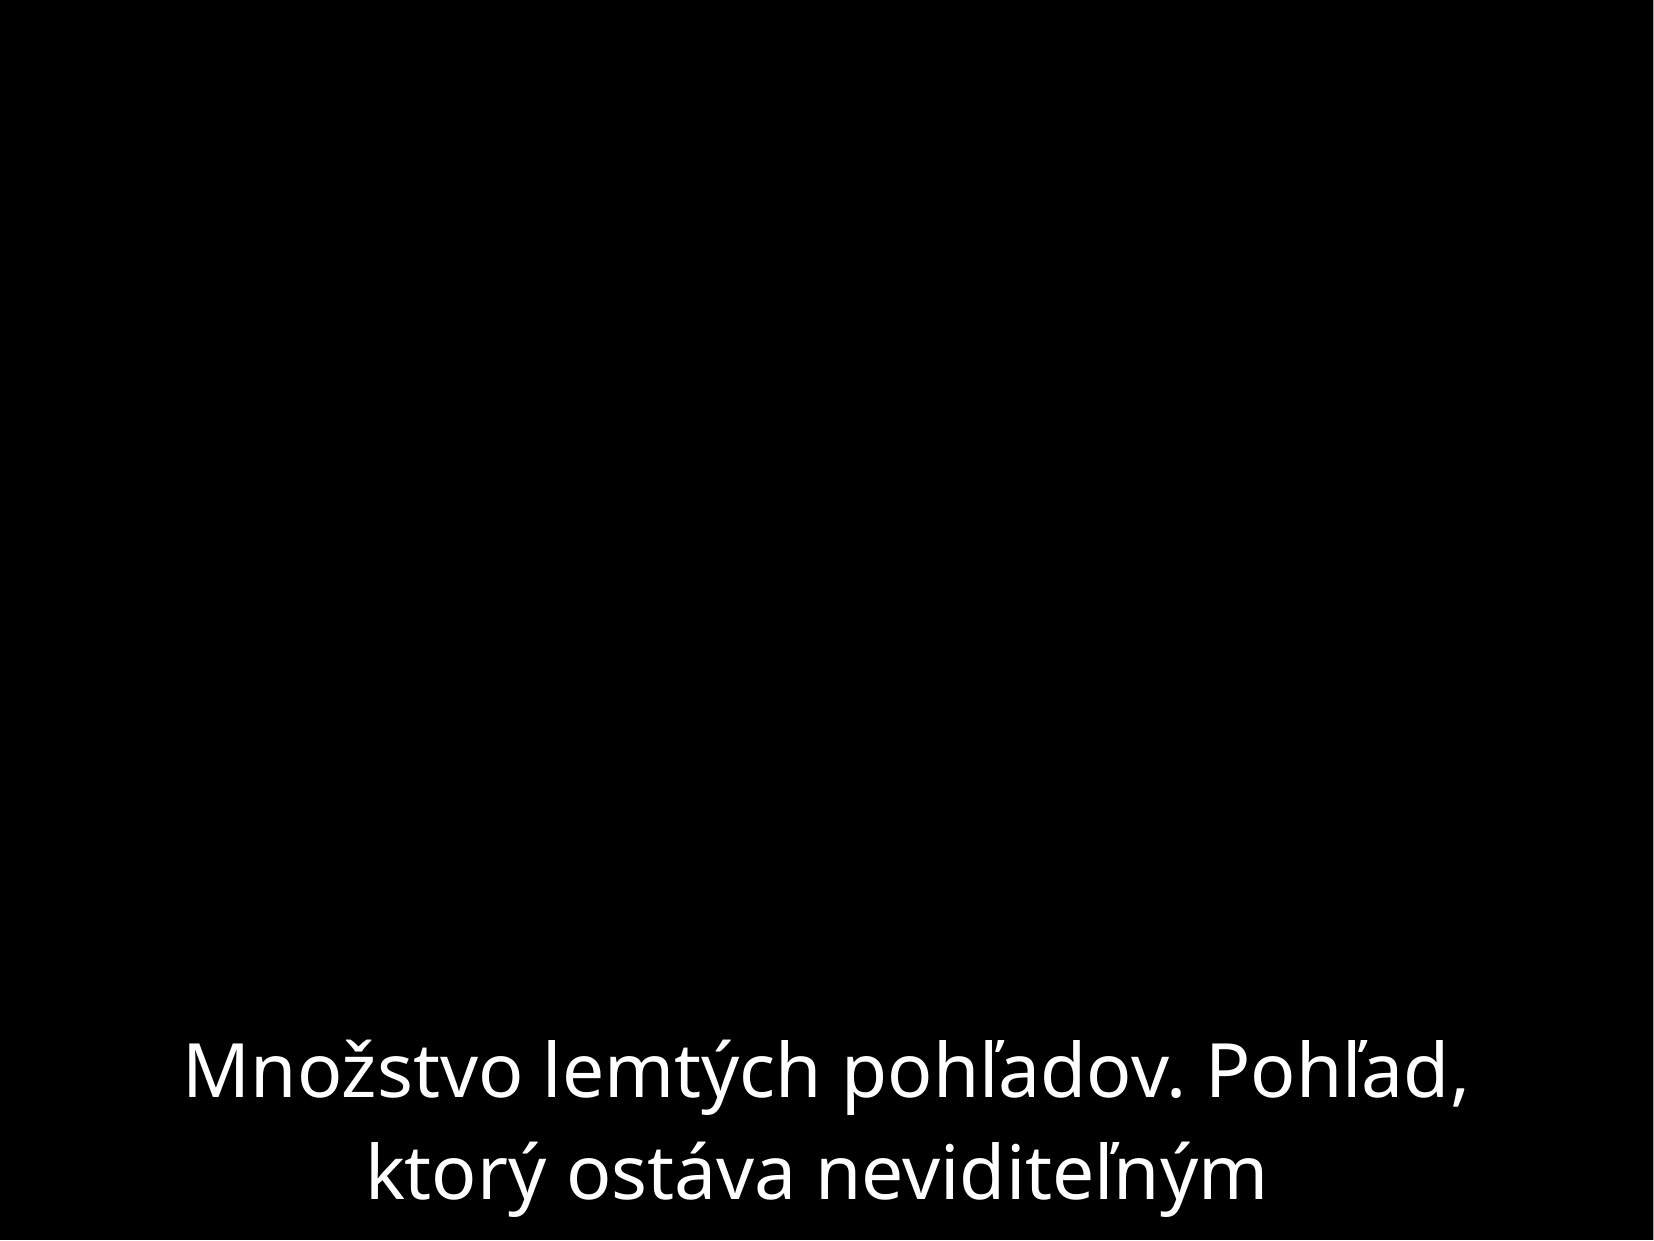

# Množstvo lemtých pohľadov. Pohľad, ktorý ostáva neviditeľným